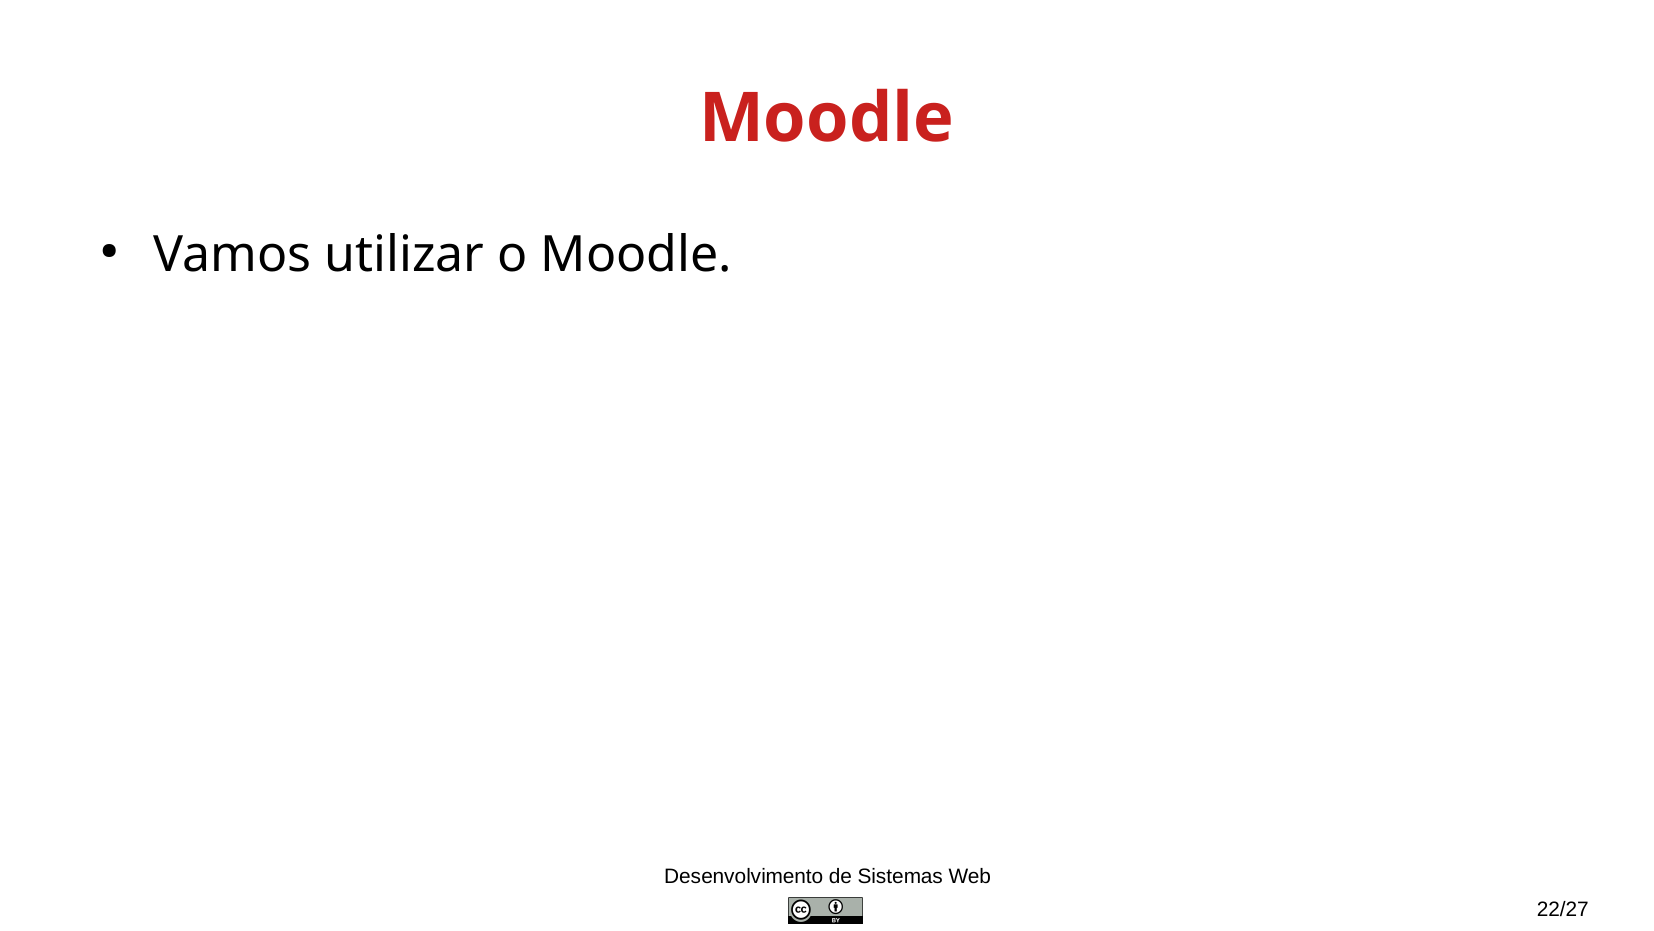

# Moodle
Vamos utilizar o Moodle.
22